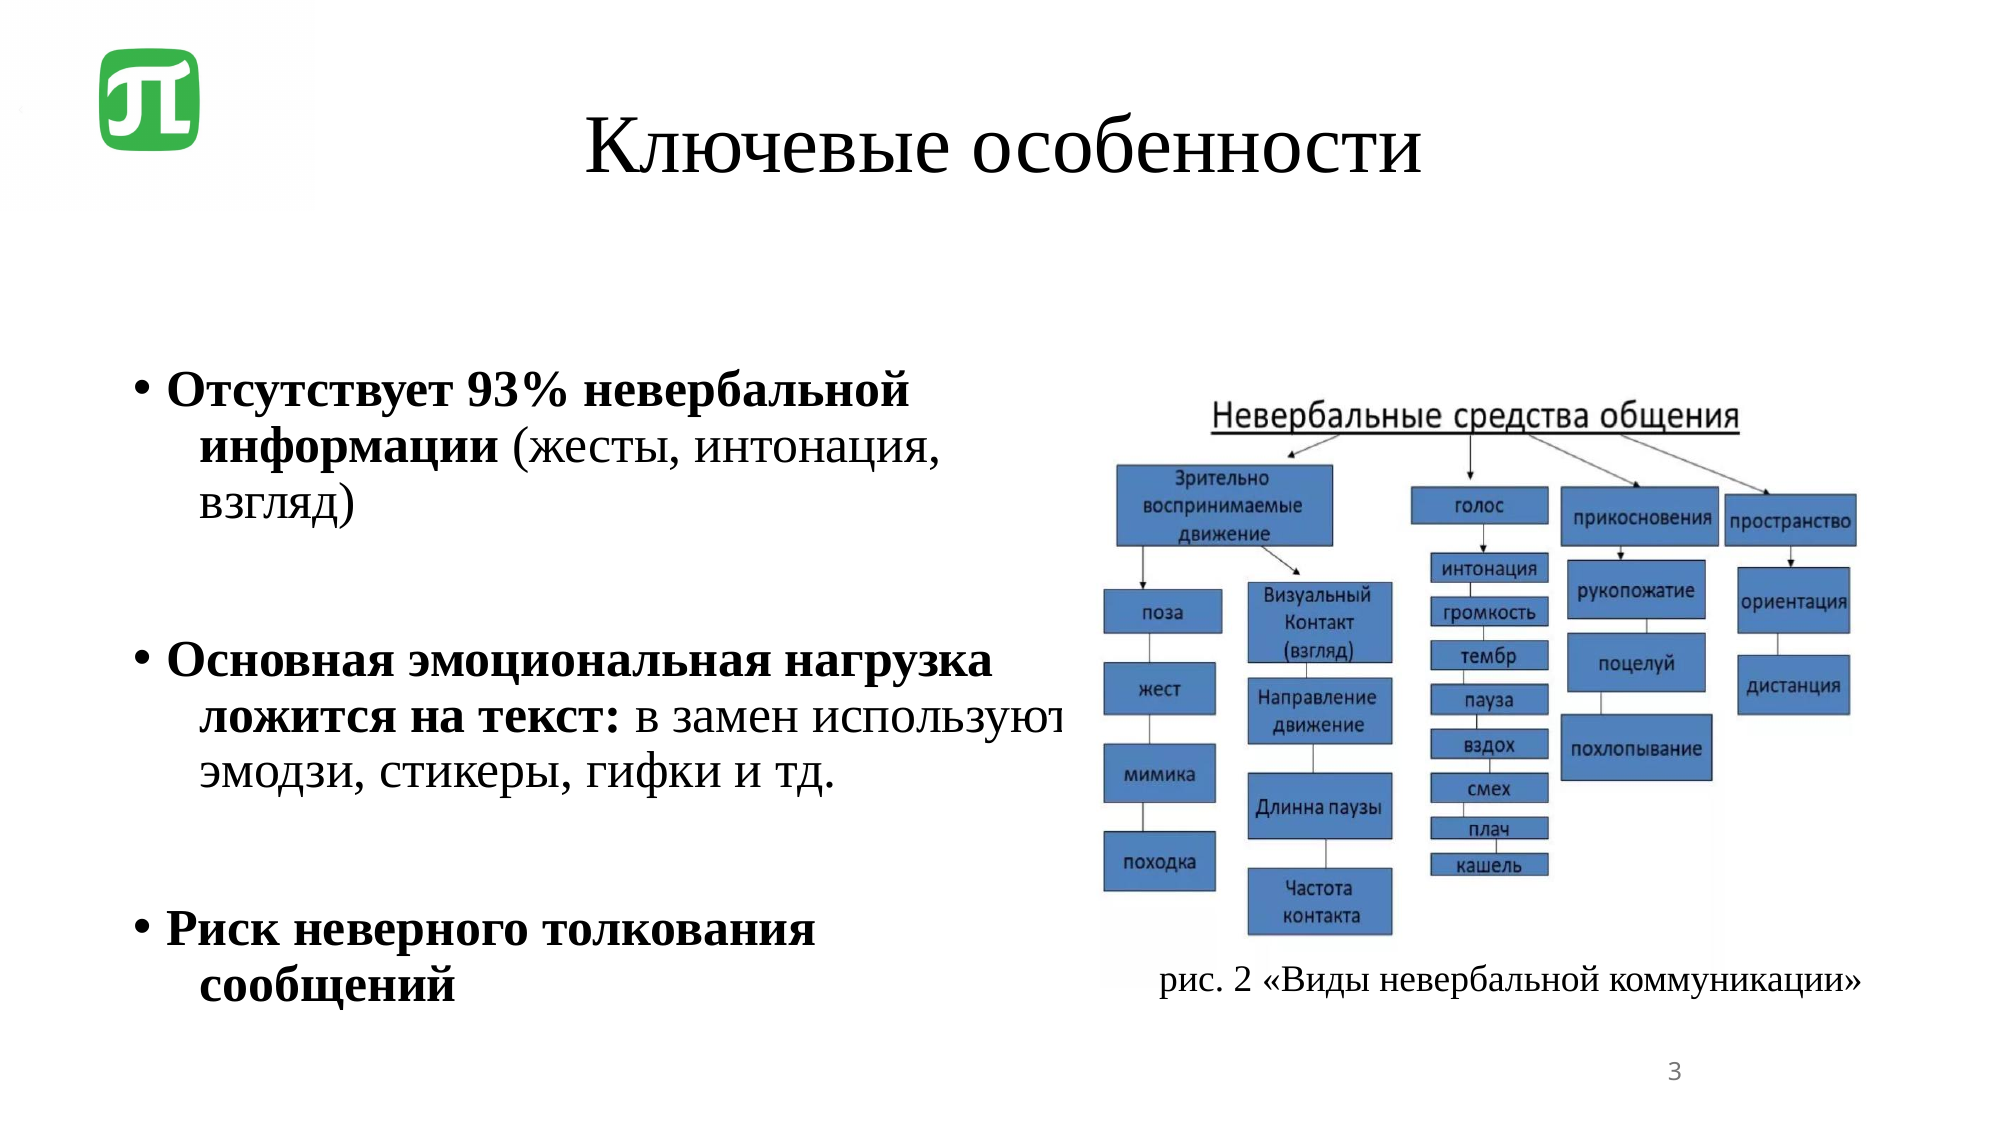

Ключевые особенности
# Отсутствует 93% невербальной информации (жесты, интонация, взгляд)
Основная эмоциональная нагрузка ложится на текст: в замен используют эмодзи, стикеры, гифки и тд.
Риск неверного толкования сообщений
 рис. 2 «Виды невербальной коммуникации»
3